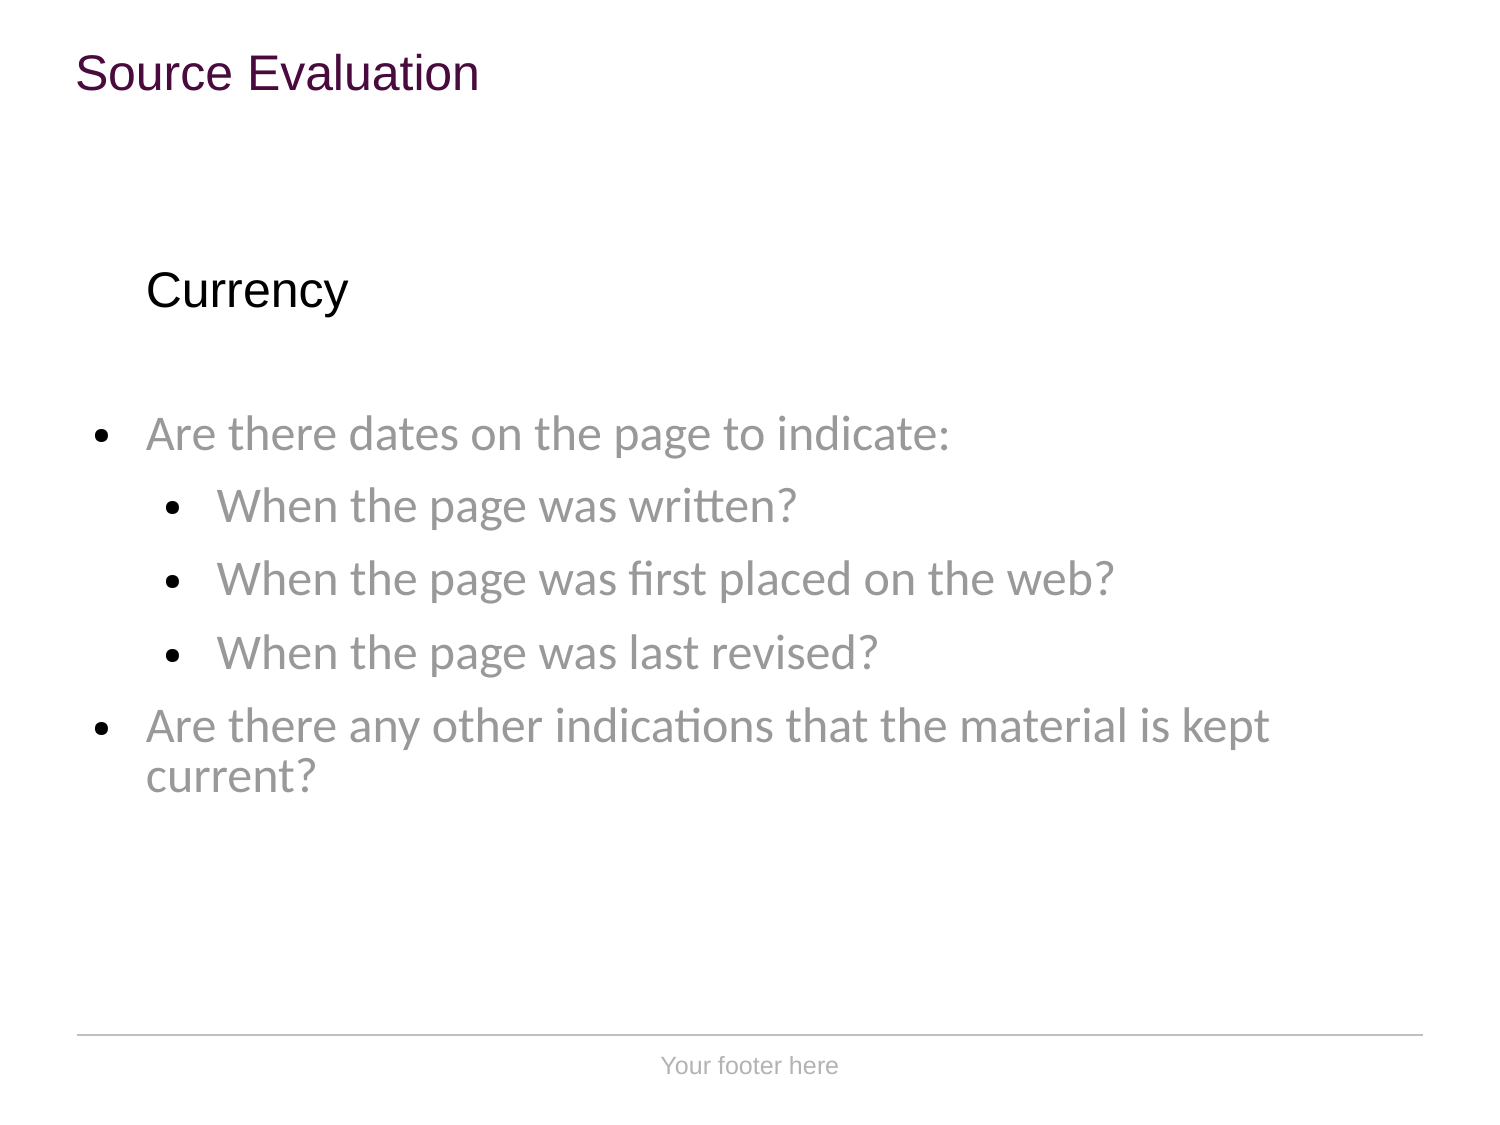

# Source Evaluation
Currency
Are there dates on the page to indicate:
When the page was written?
When the page was first placed on the web?
When the page was last revised?
Are there any other indications that the material is kept current?
Nigerian Oil Fields